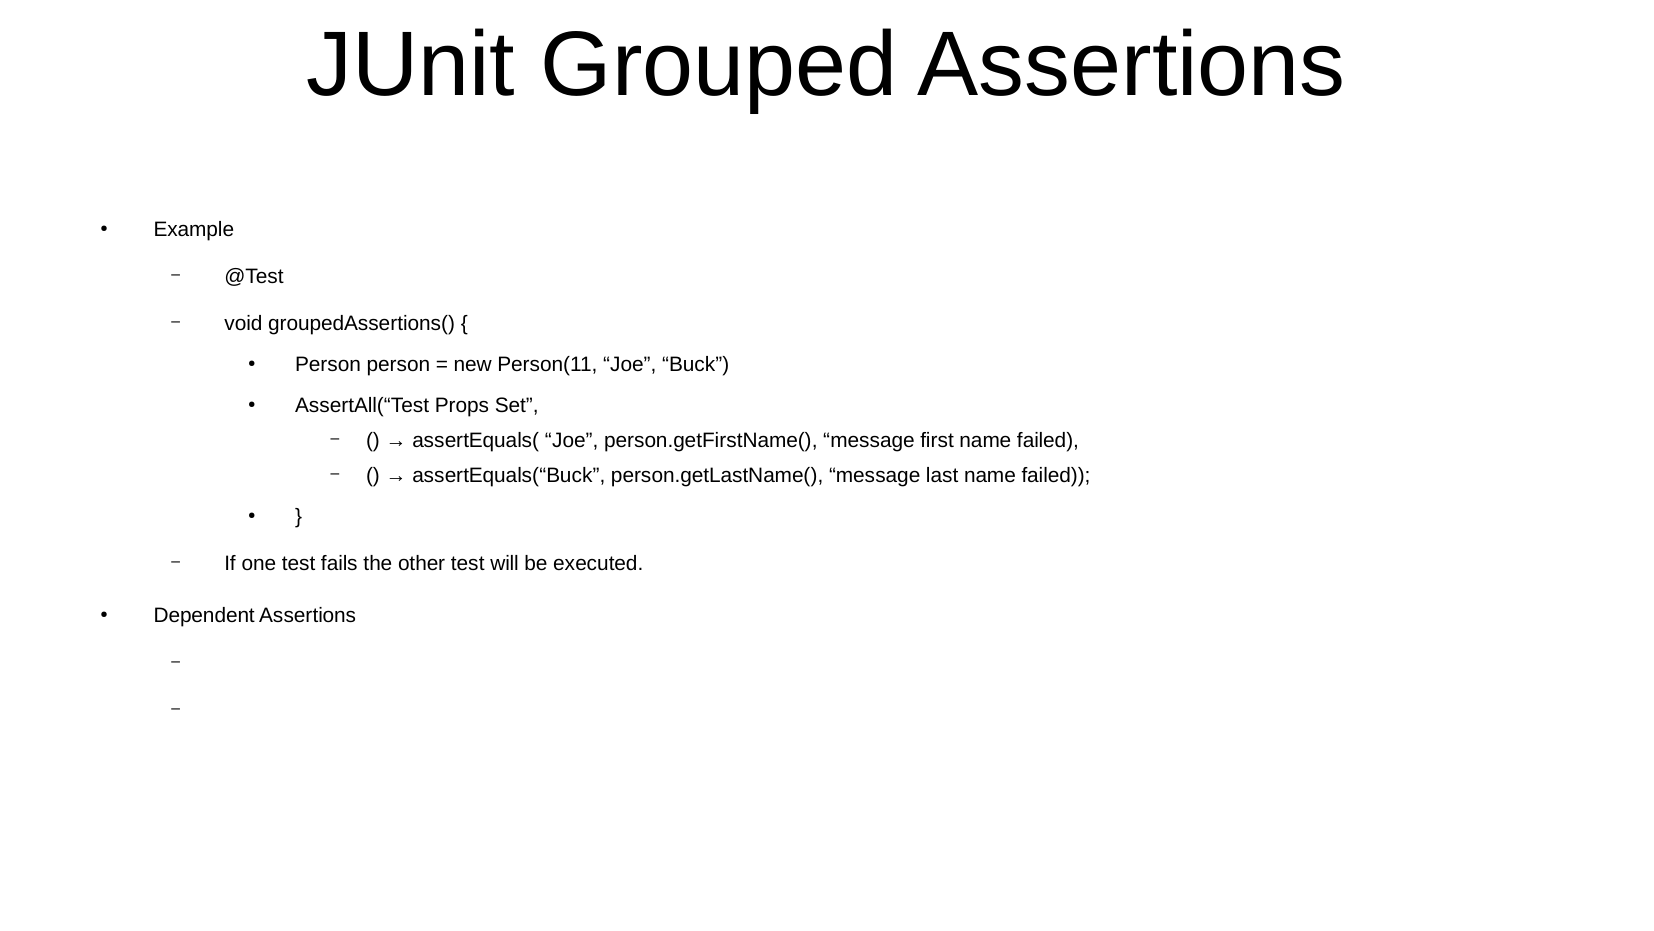

# JUnit Grouped Assertions
Example
@Test
void groupedAssertions() {
Person person = new Person(11, “Joe”, “Buck”)
AssertAll(“Test Props Set”,
() → assertEquals( “Joe”, person.getFirstName(), “message first name failed),
() → assertEquals(“Buck”, person.getLastName(), “message last name failed));
}
If one test fails the other test will be executed.
Dependent Assertions